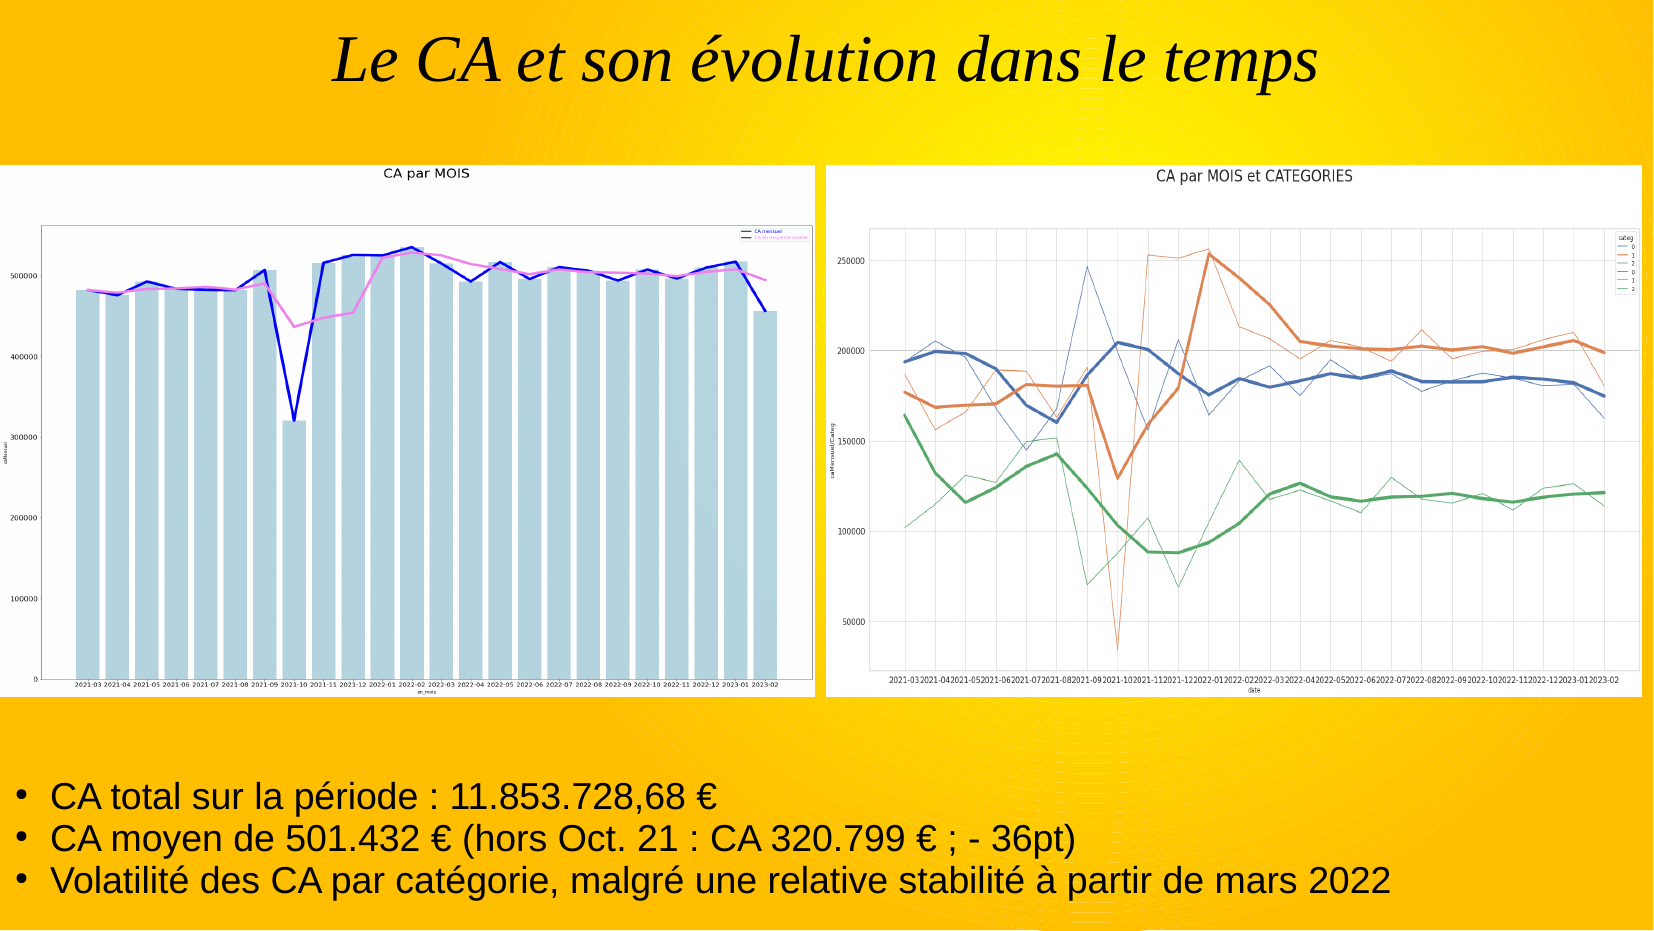

# Le CA et son évolution dans le temps
CA total sur la période : 11.853.728,68 €
CA moyen de 501.432 € (hors Oct. 21 : CA 320.799 € ; - 36pt)
Volatilité des CA par catégorie, malgré une relative stabilité à partir de mars 2022